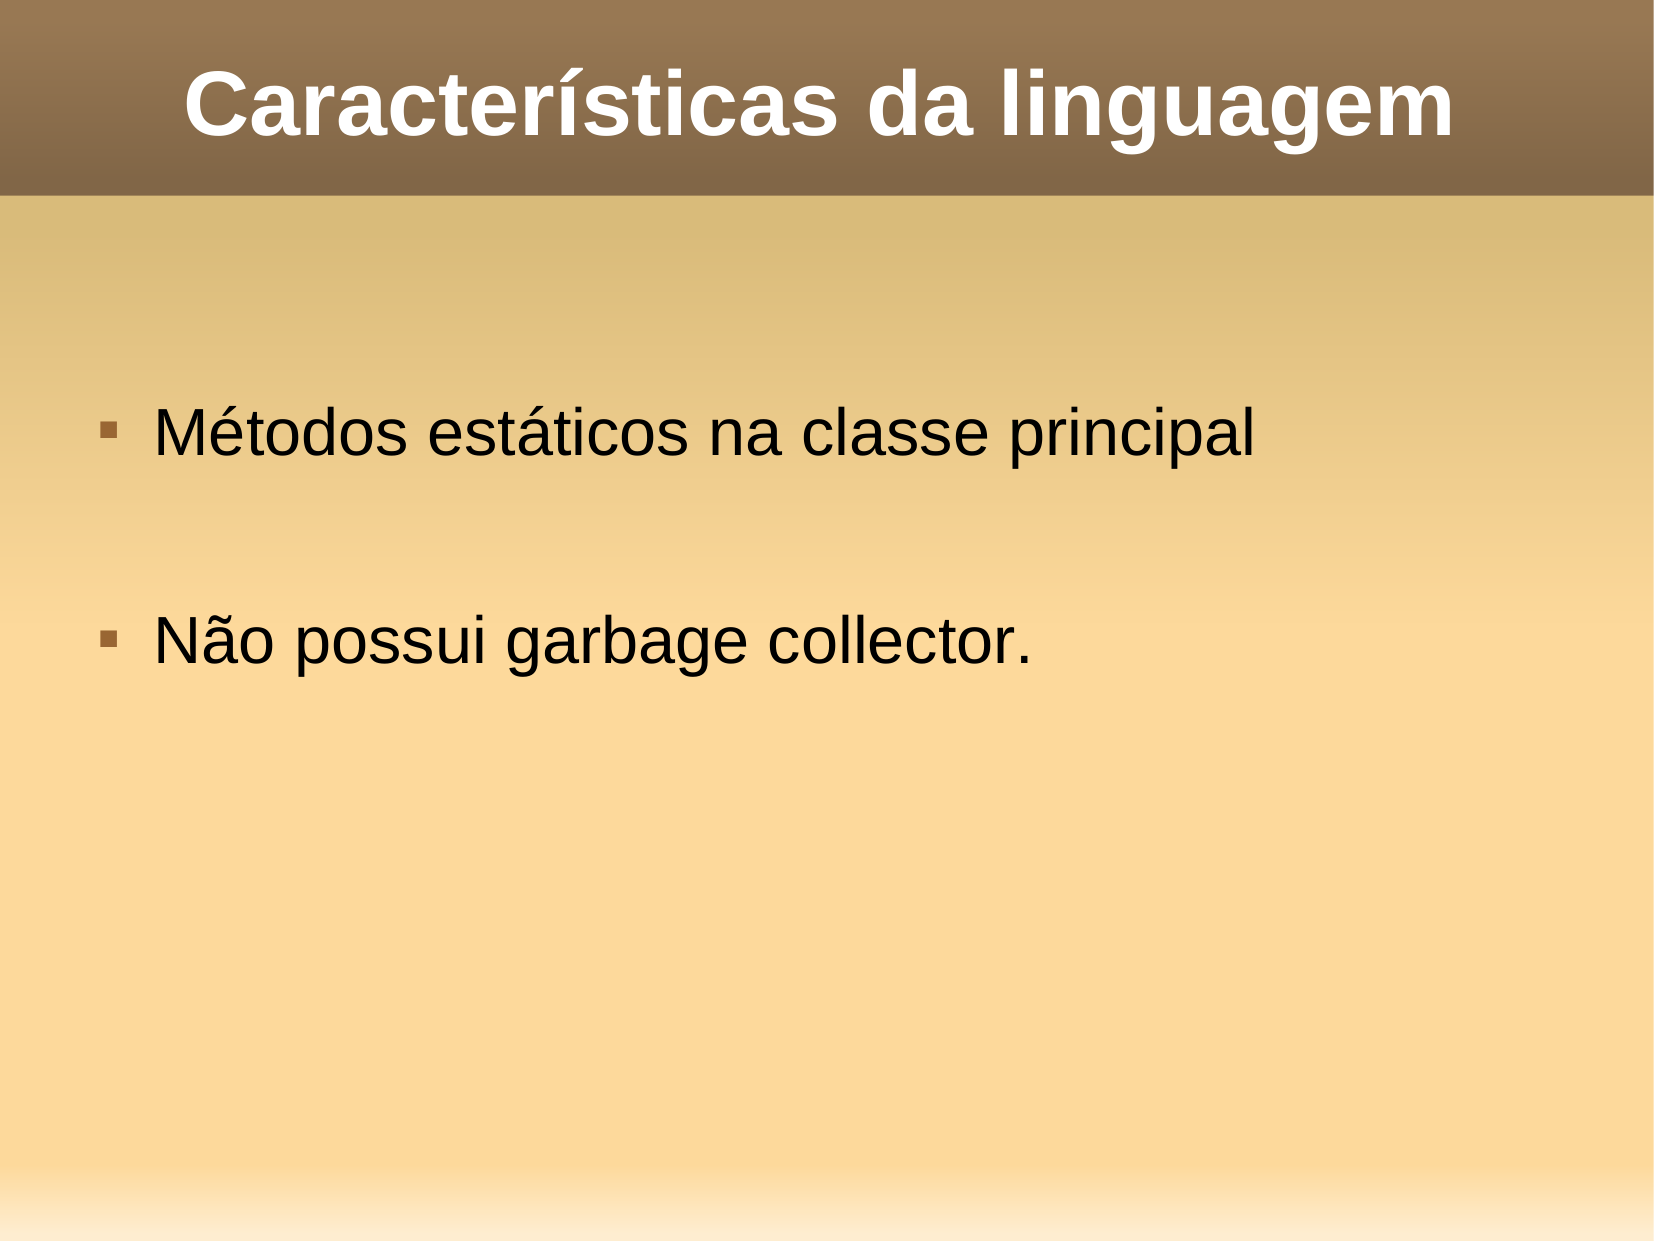

# Características da linguagem
Métodos estáticos na classe principal
Não possui garbage collector.